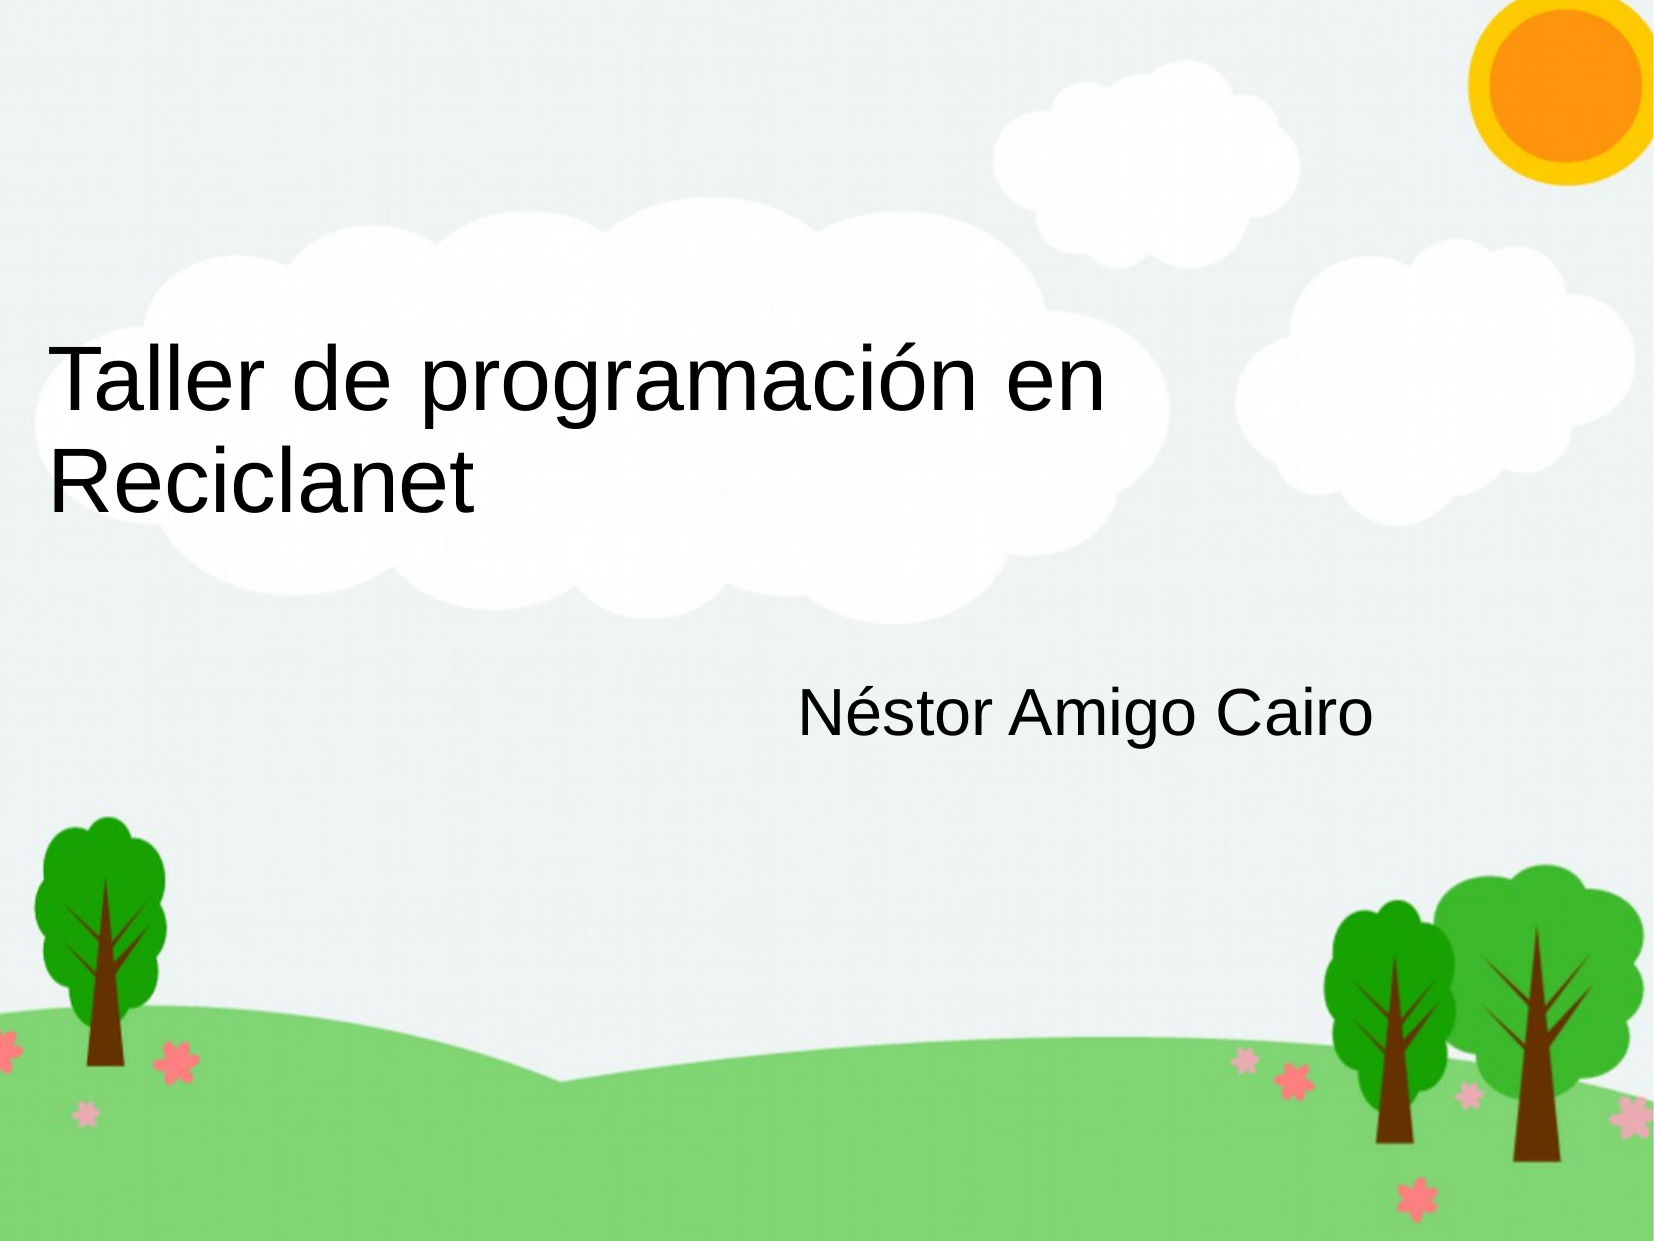

# Taller de programación en Reciclanet
Néstor Amigo Cairo